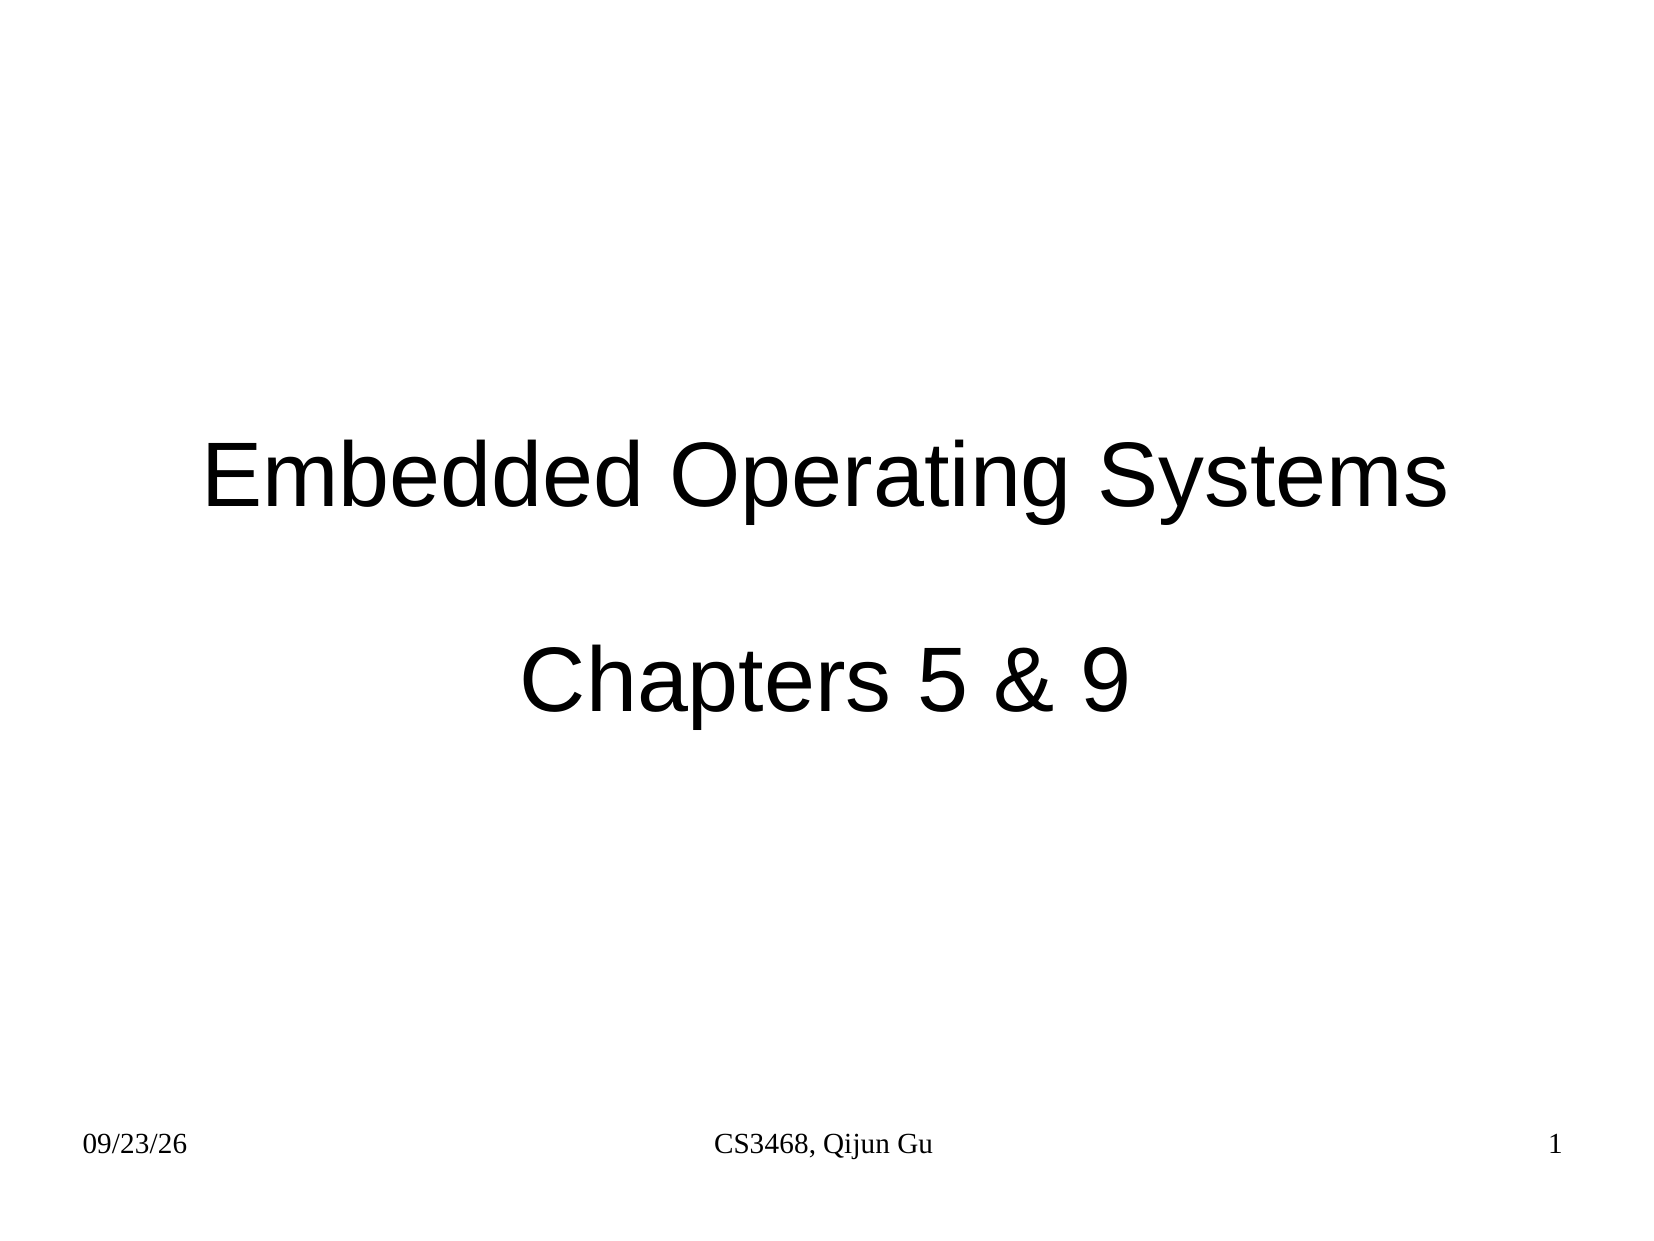

Embedded Operating Systems
Chapters 5 & 9
CS3468, Qijun Gu
1